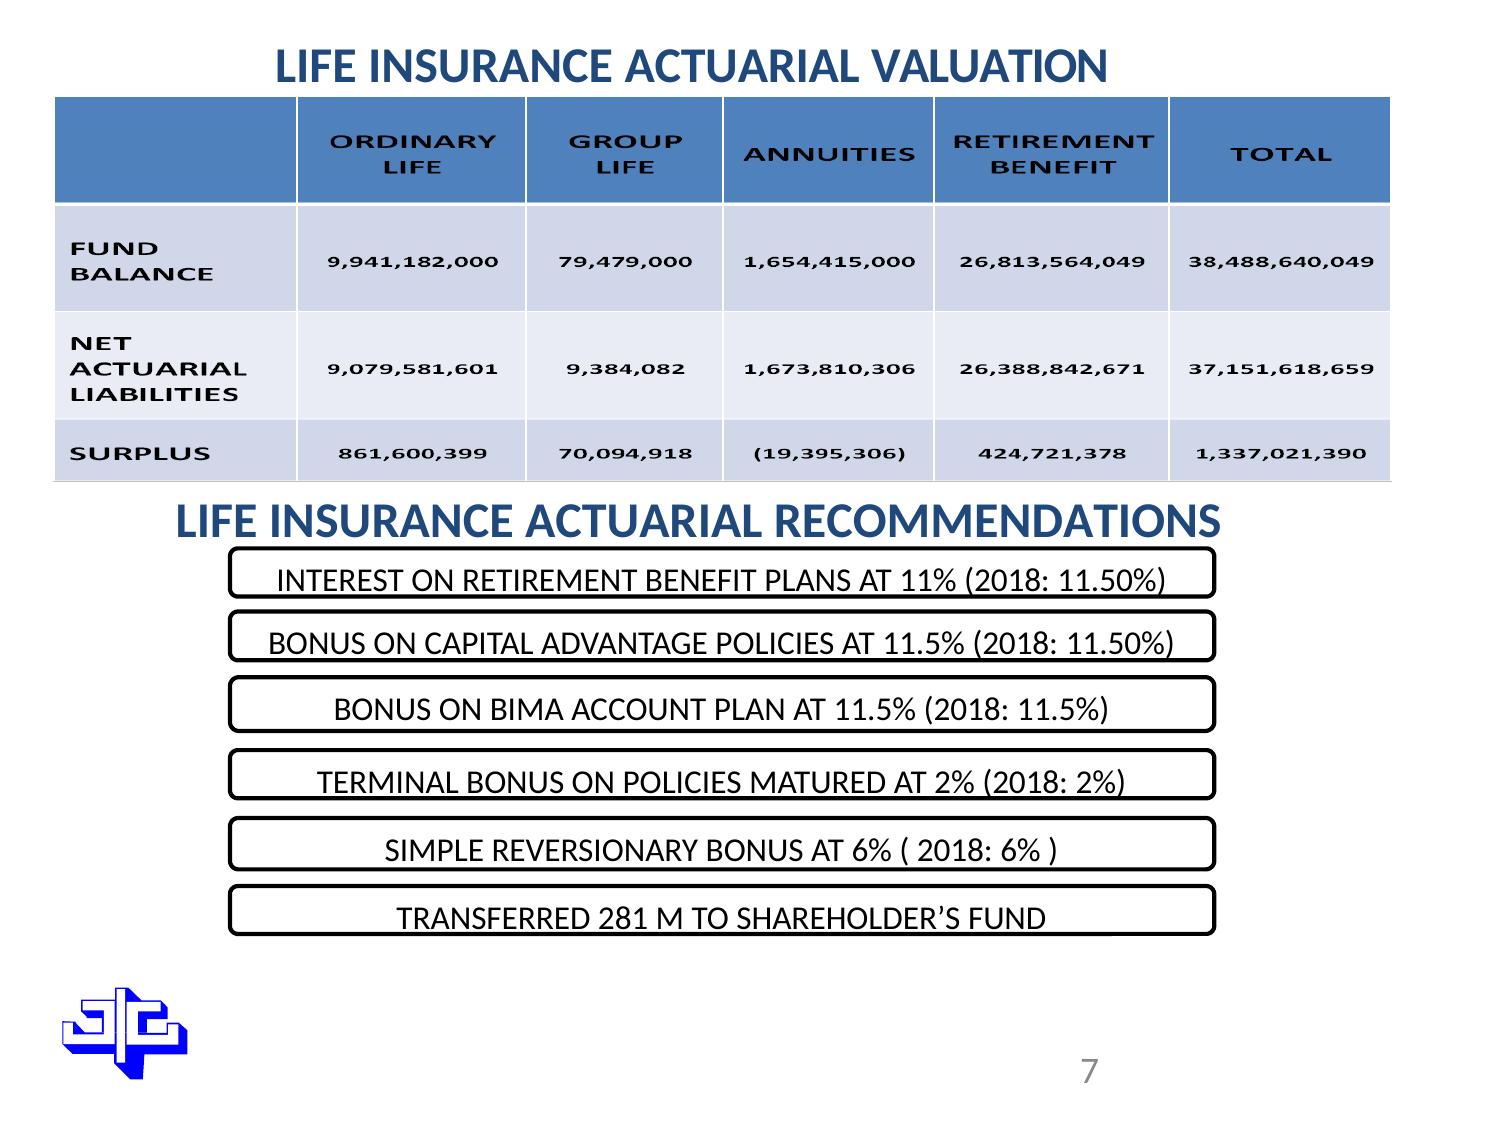

# LIFE INSURANCE ACTUARIAL VALUATION
 LIFE INSURANCE ACTUARIAL RECOMMENDATIONS
INTEREST ON RETIREMENT BENEFIT PLANS AT 11% (2018: 11.50%)
BONUS ON CAPITAL ADVANTAGE POLICIES AT 11.5% (2018: 11.50%)
BONUS ON BIMA ACCOUNT PLAN AT 11.5% (2018: 11.5%)
TERMINAL BONUS ON POLICIES MATURED AT 2% (2018: 2%)
SIMPLE REVERSIONARY BONUS AT 6% ( 2018: 6% )
TRANSFERRED 281 M TO SHAREHOLDER’S FUND